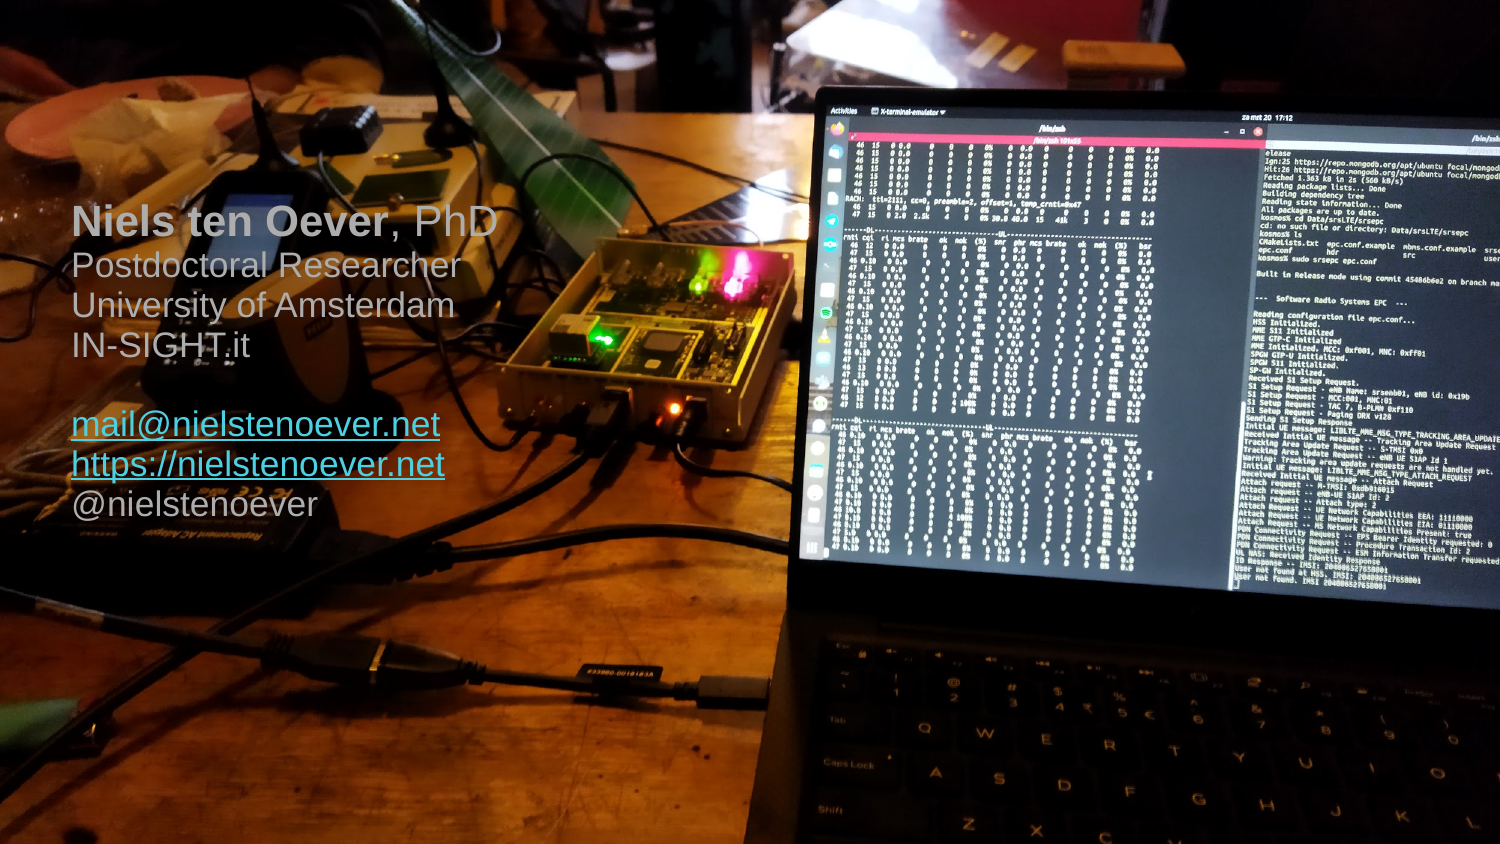

# Niels ten Oever, PhD Postdoctoral Researcher
University of Amsterdam
IN-SIGHT.it
mail@nielstenoever.net
https://nielstenoever.net
@nielstenoever